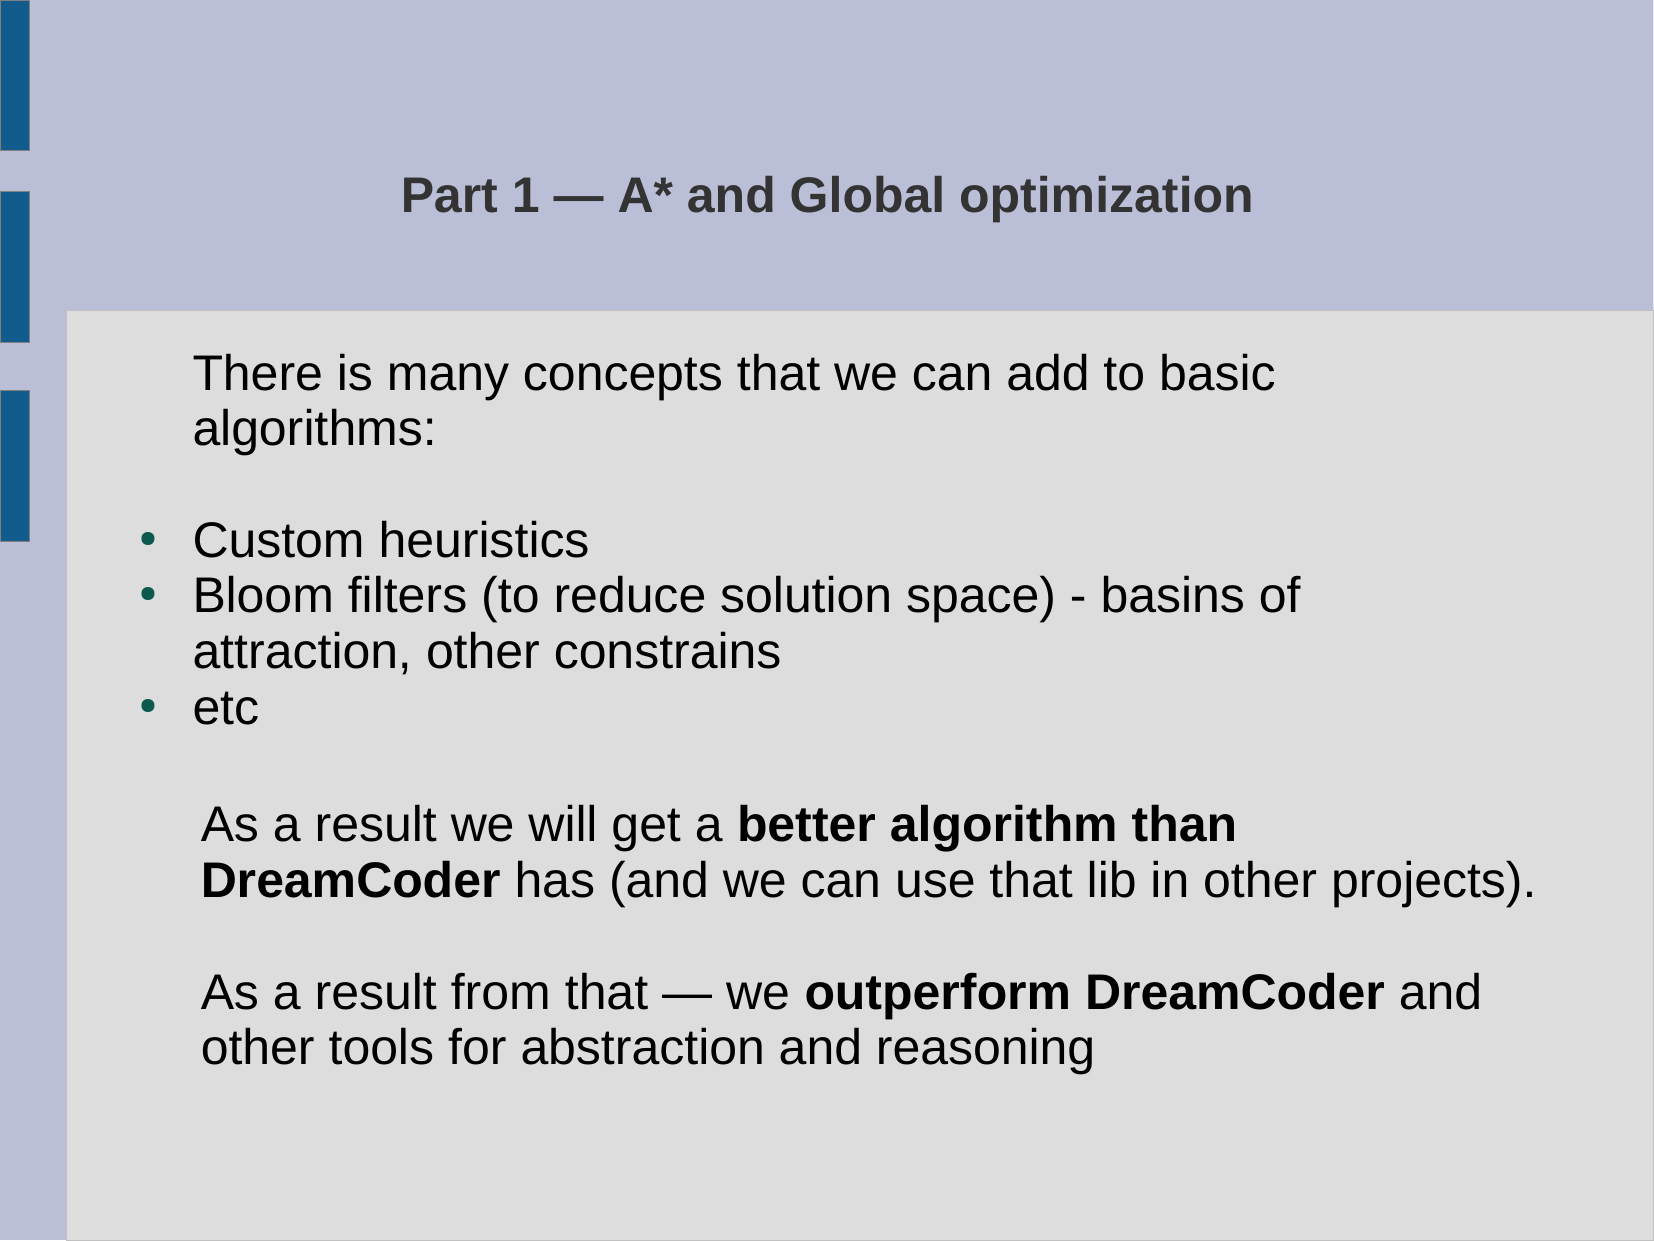

# Part 1 — A* and Global optimization
There is many concepts that we can add to basic algorithms:
Custom heuristics
Bloom filters (to reduce solution space) - basins of attraction, other constrains
etc
As a result we will get a better algorithm than DreamCoder has (and we can use that lib in other projects).
As a result from that — we outperform DreamCoder and other tools for abstraction and reasoning